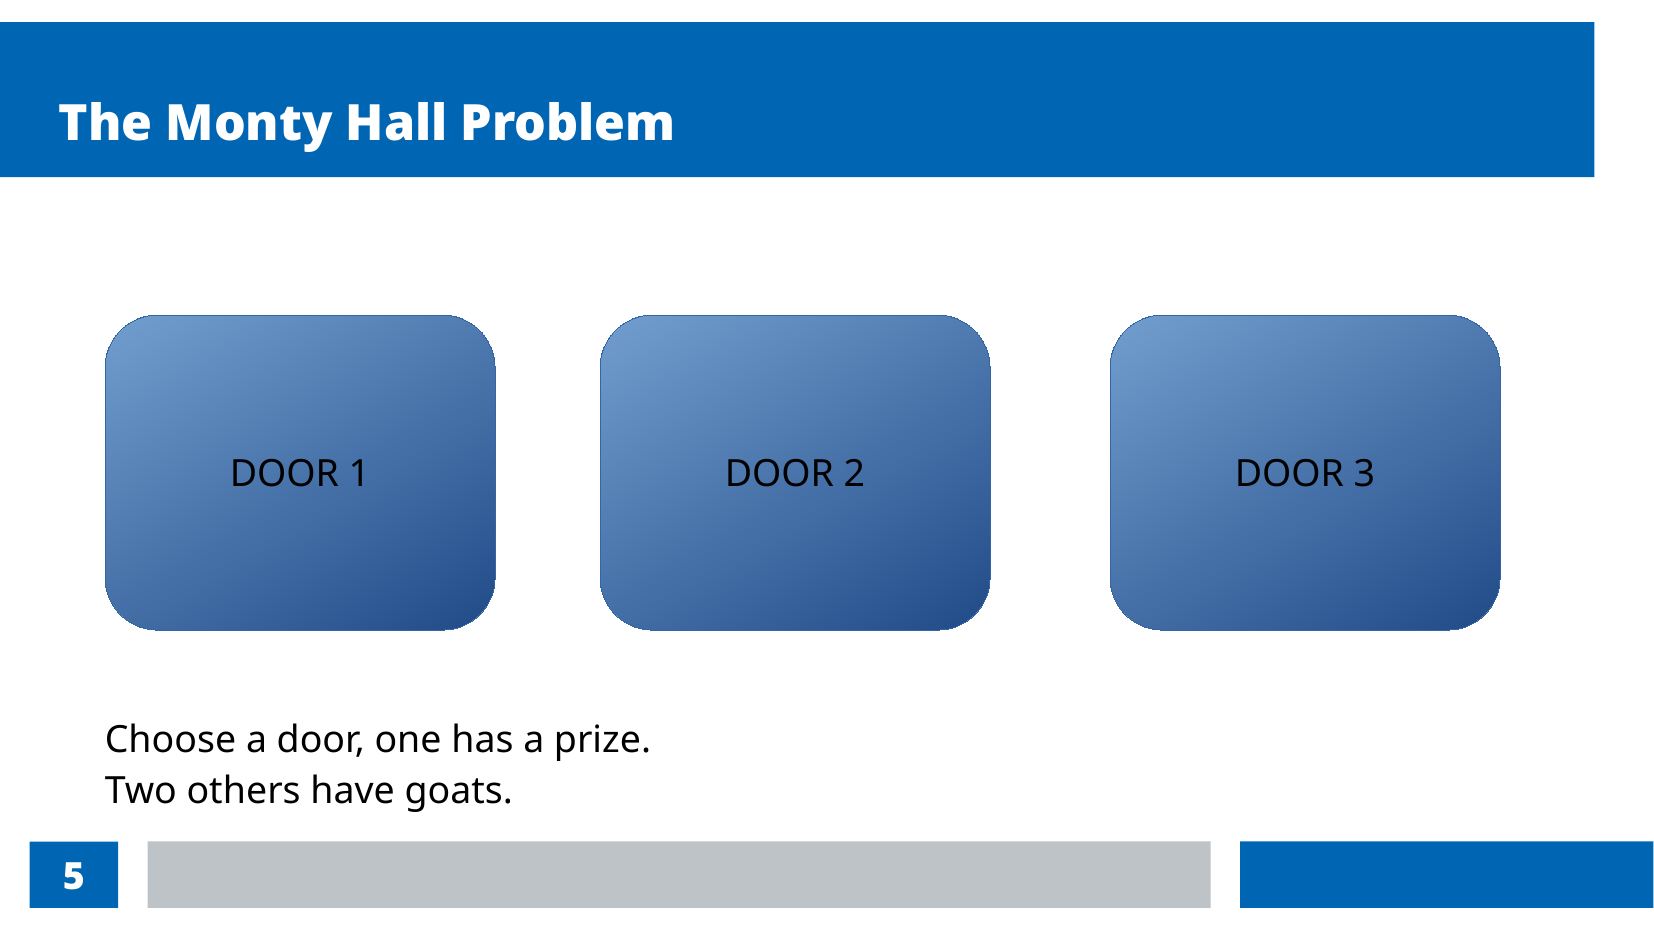

# The Monty Hall Problem
DOOR 1
DOOR 2
DOOR 3
Choose a door, one has a prize.
Two others have goats.
5